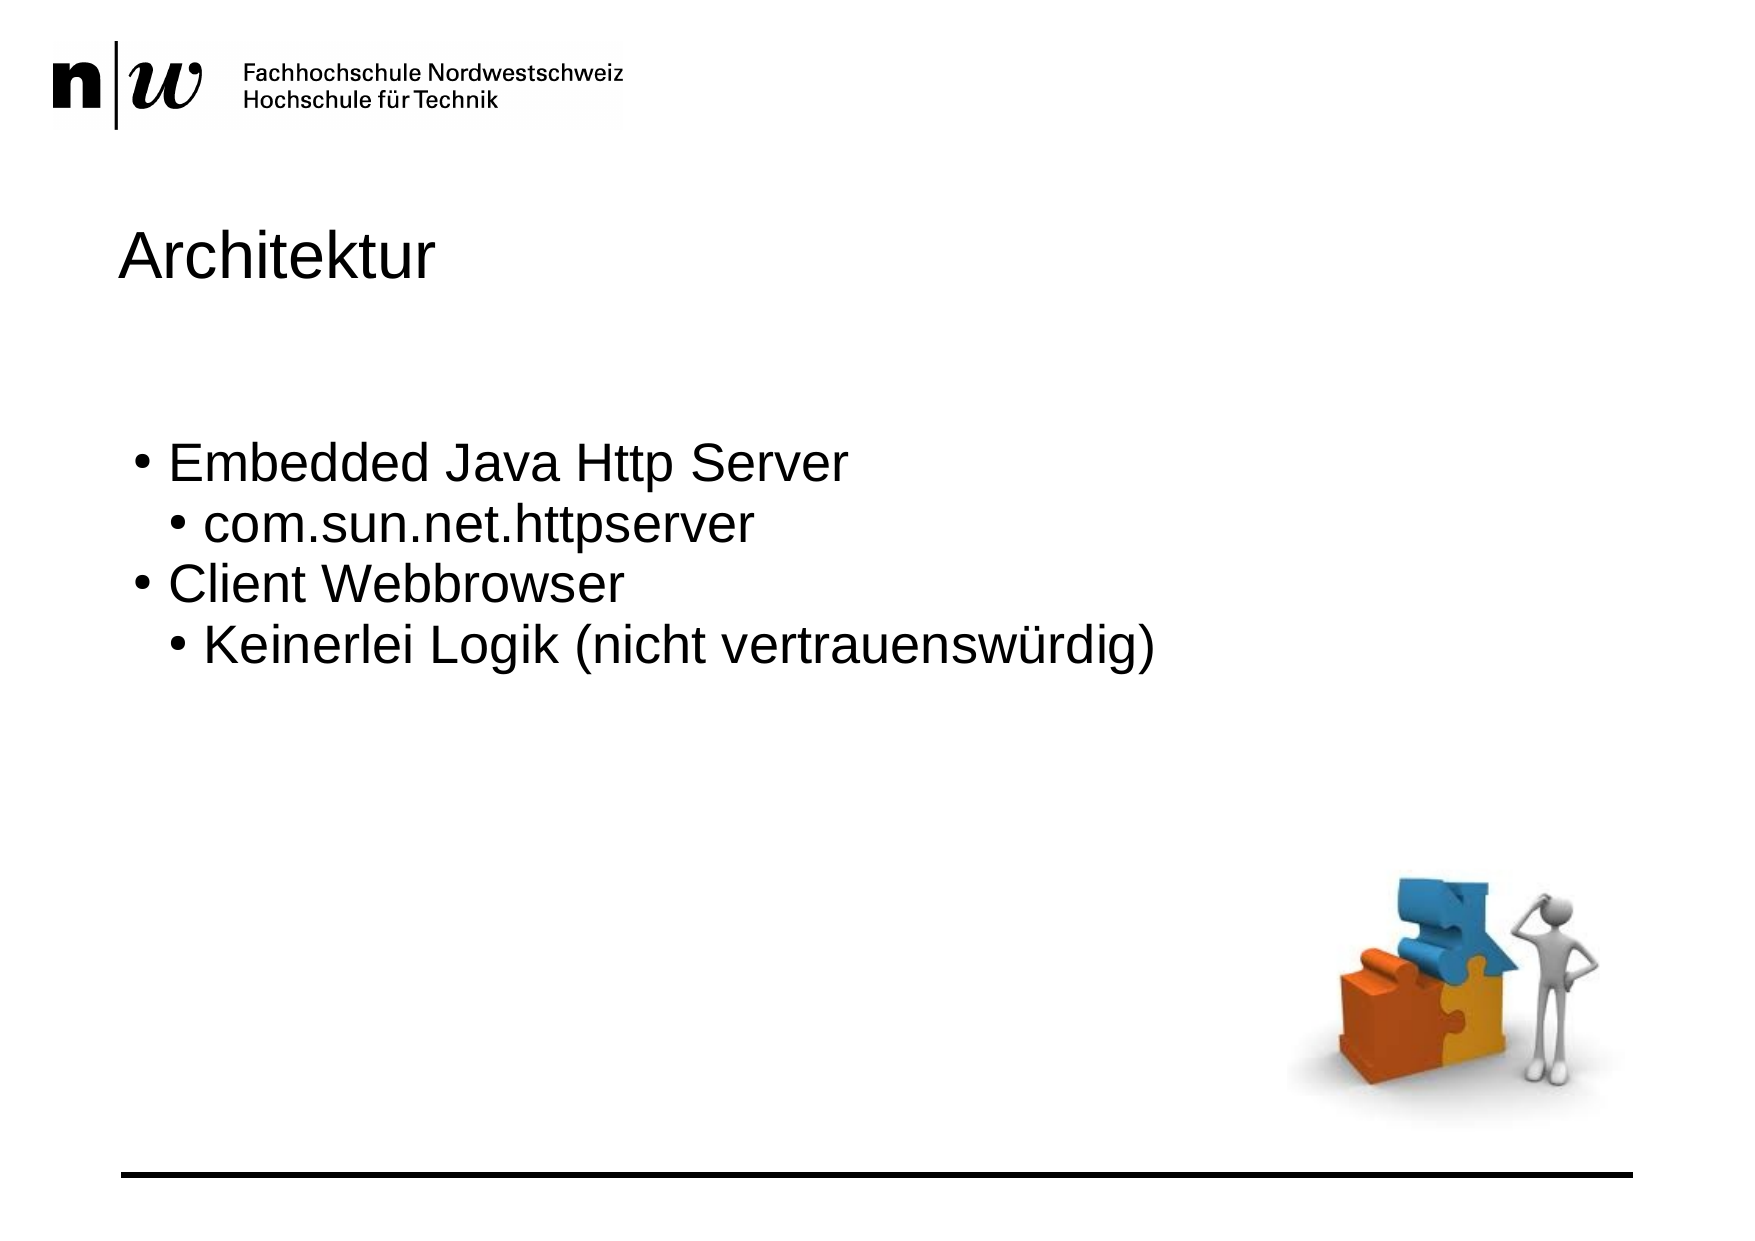

Architektur
Embedded Java Http Server
com.sun.net.httpserver
Client Webbrowser
Keinerlei Logik (nicht vertrauenswürdig)